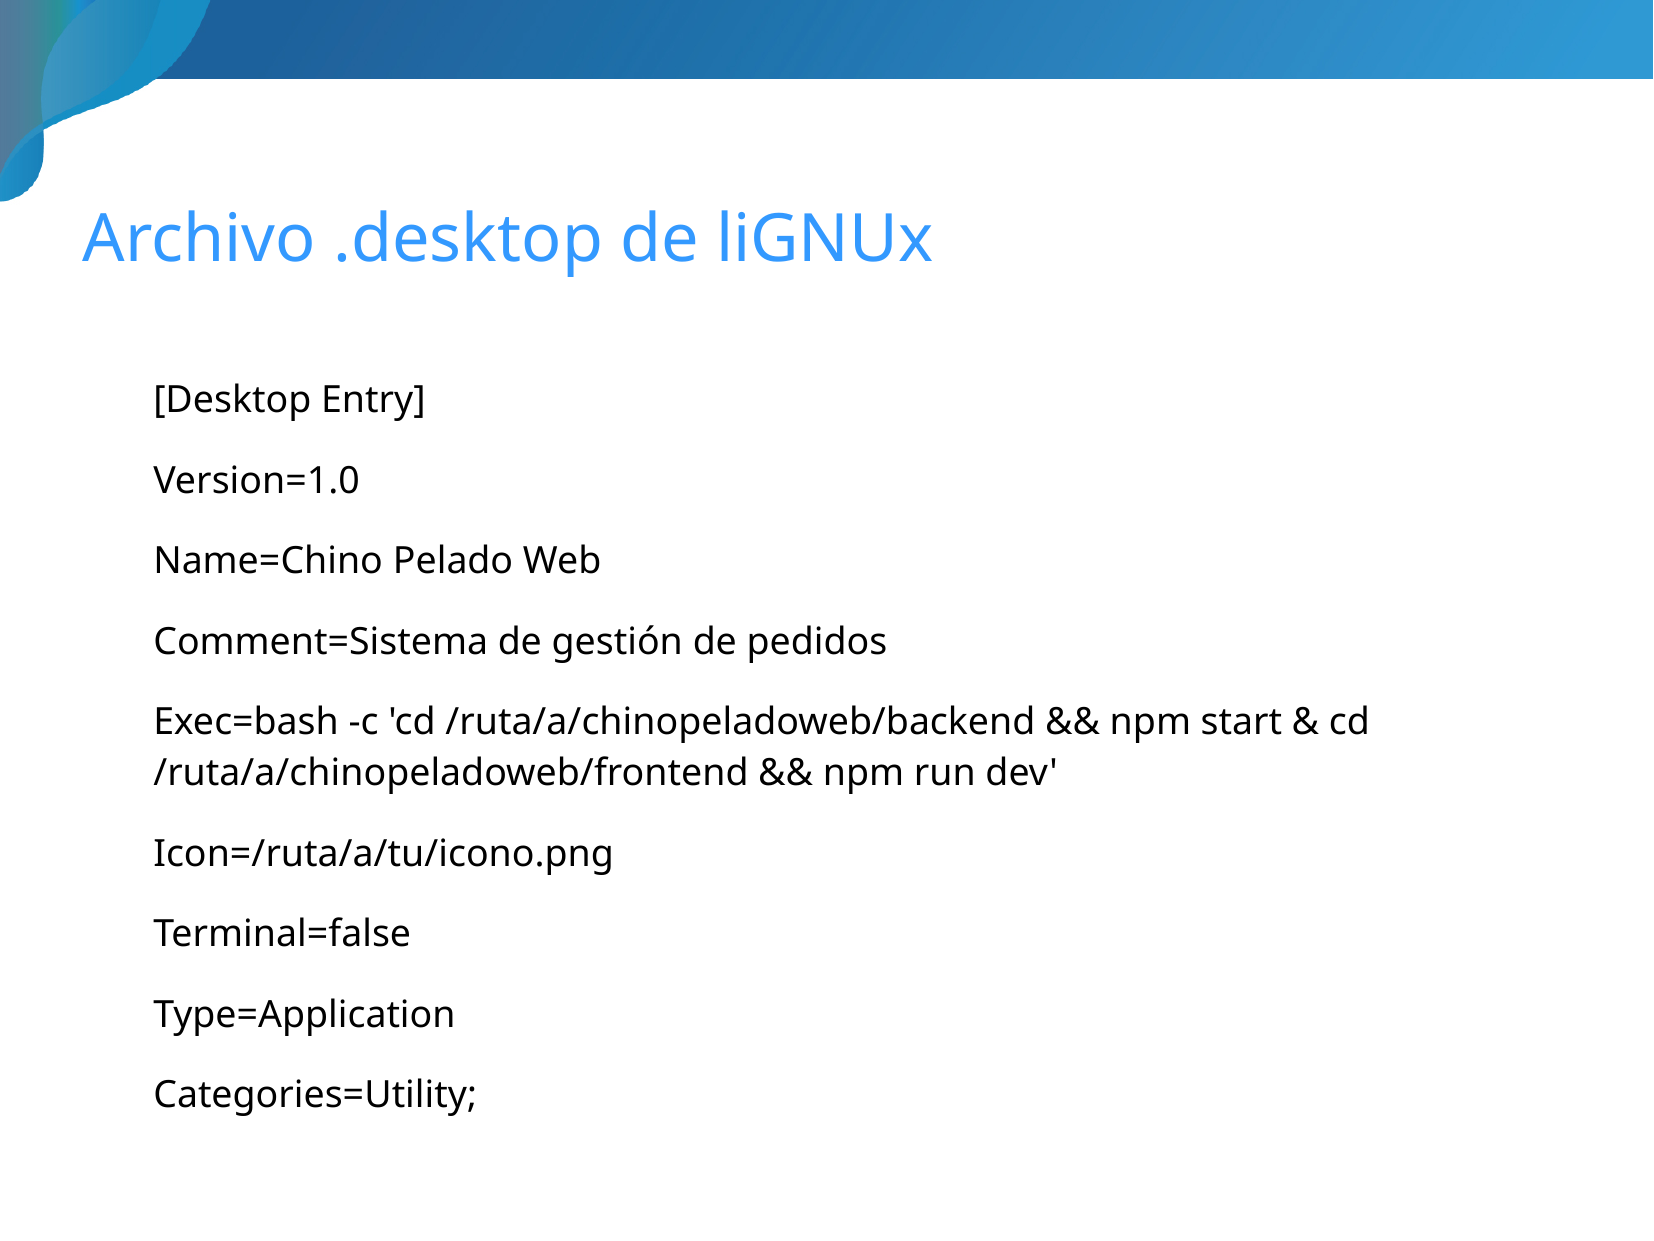

# Archivo .desktop de liGNUx
[Desktop Entry]
Version=1.0
Name=Chino Pelado Web
Comment=Sistema de gestión de pedidos
Exec=bash -c 'cd /ruta/a/chinopeladoweb/backend && npm start & cd /ruta/a/chinopeladoweb/frontend && npm run dev'
Icon=/ruta/a/tu/icono.png
Terminal=false
Type=Application
Categories=Utility;